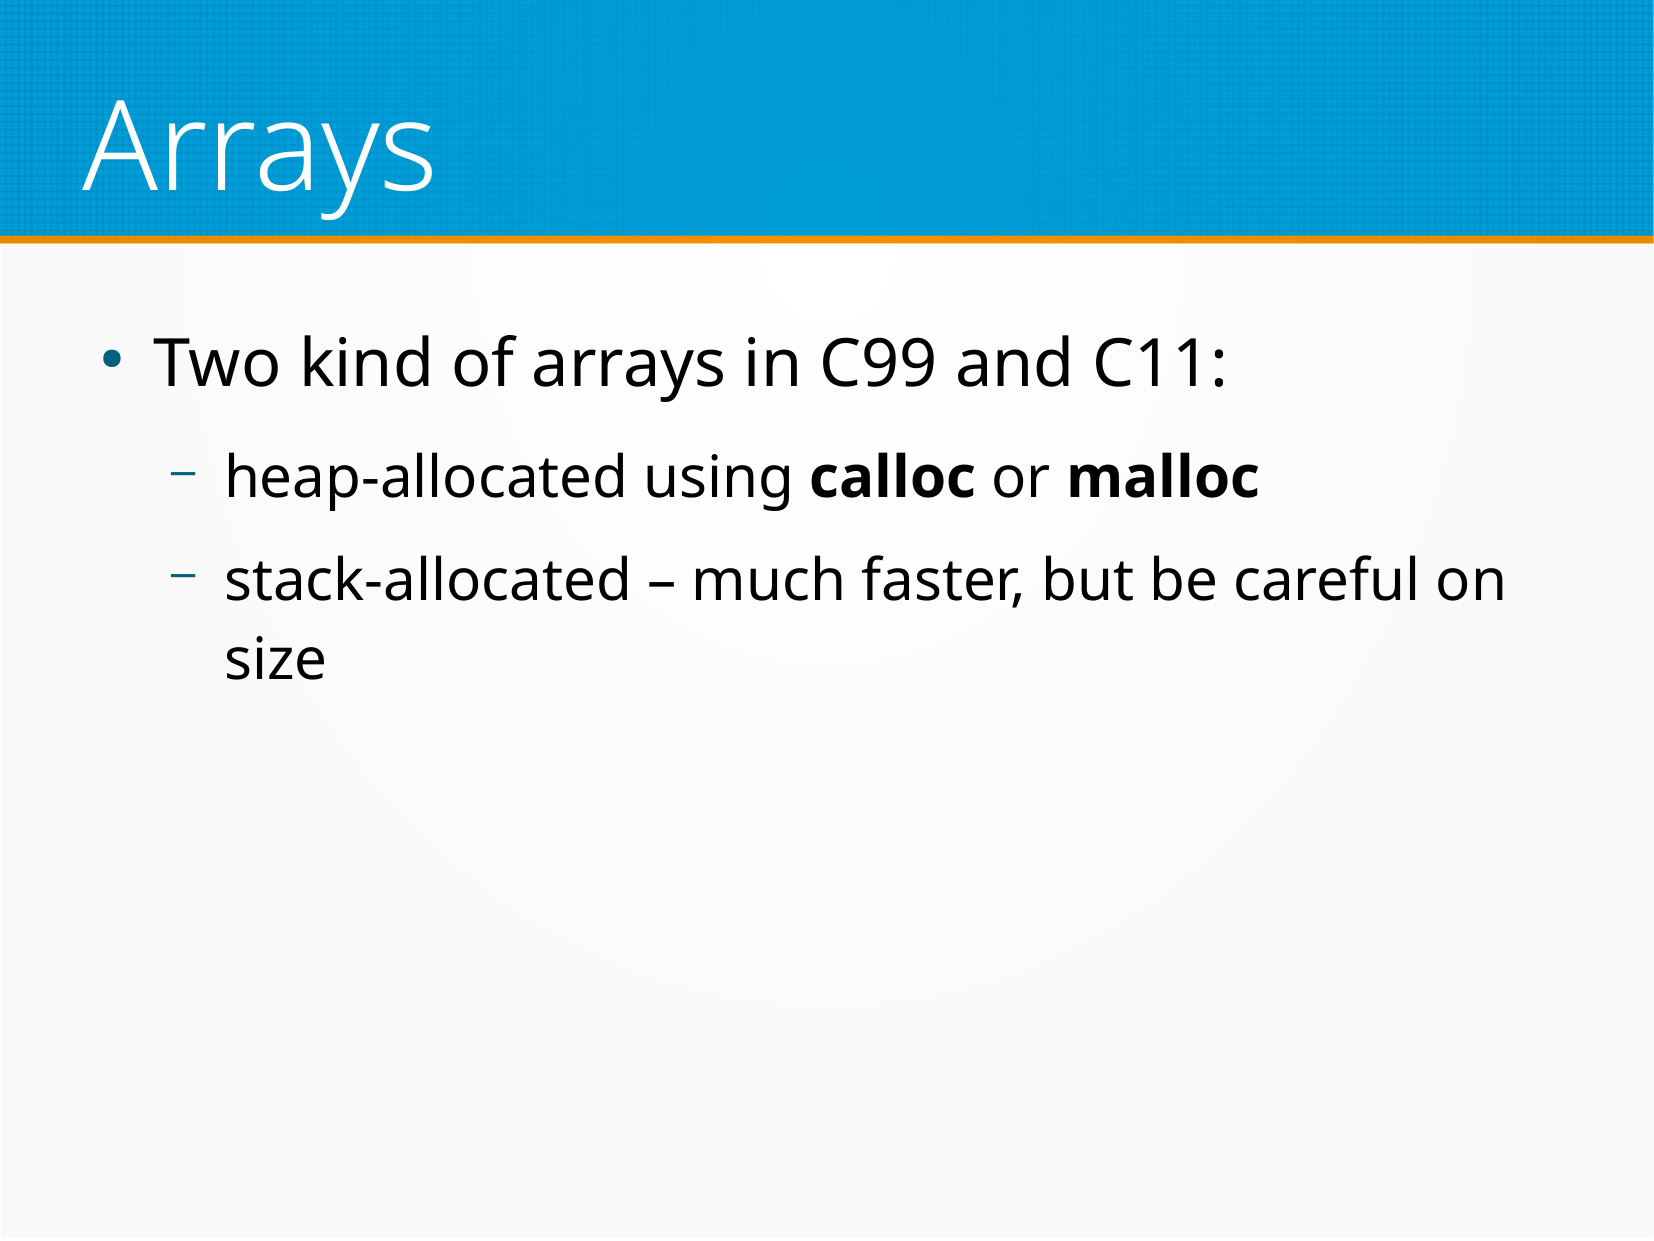

# Arrays
Two kind of arrays in C99 and C11:
heap-allocated using calloc or malloc
stack-allocated – much faster, but be careful on size